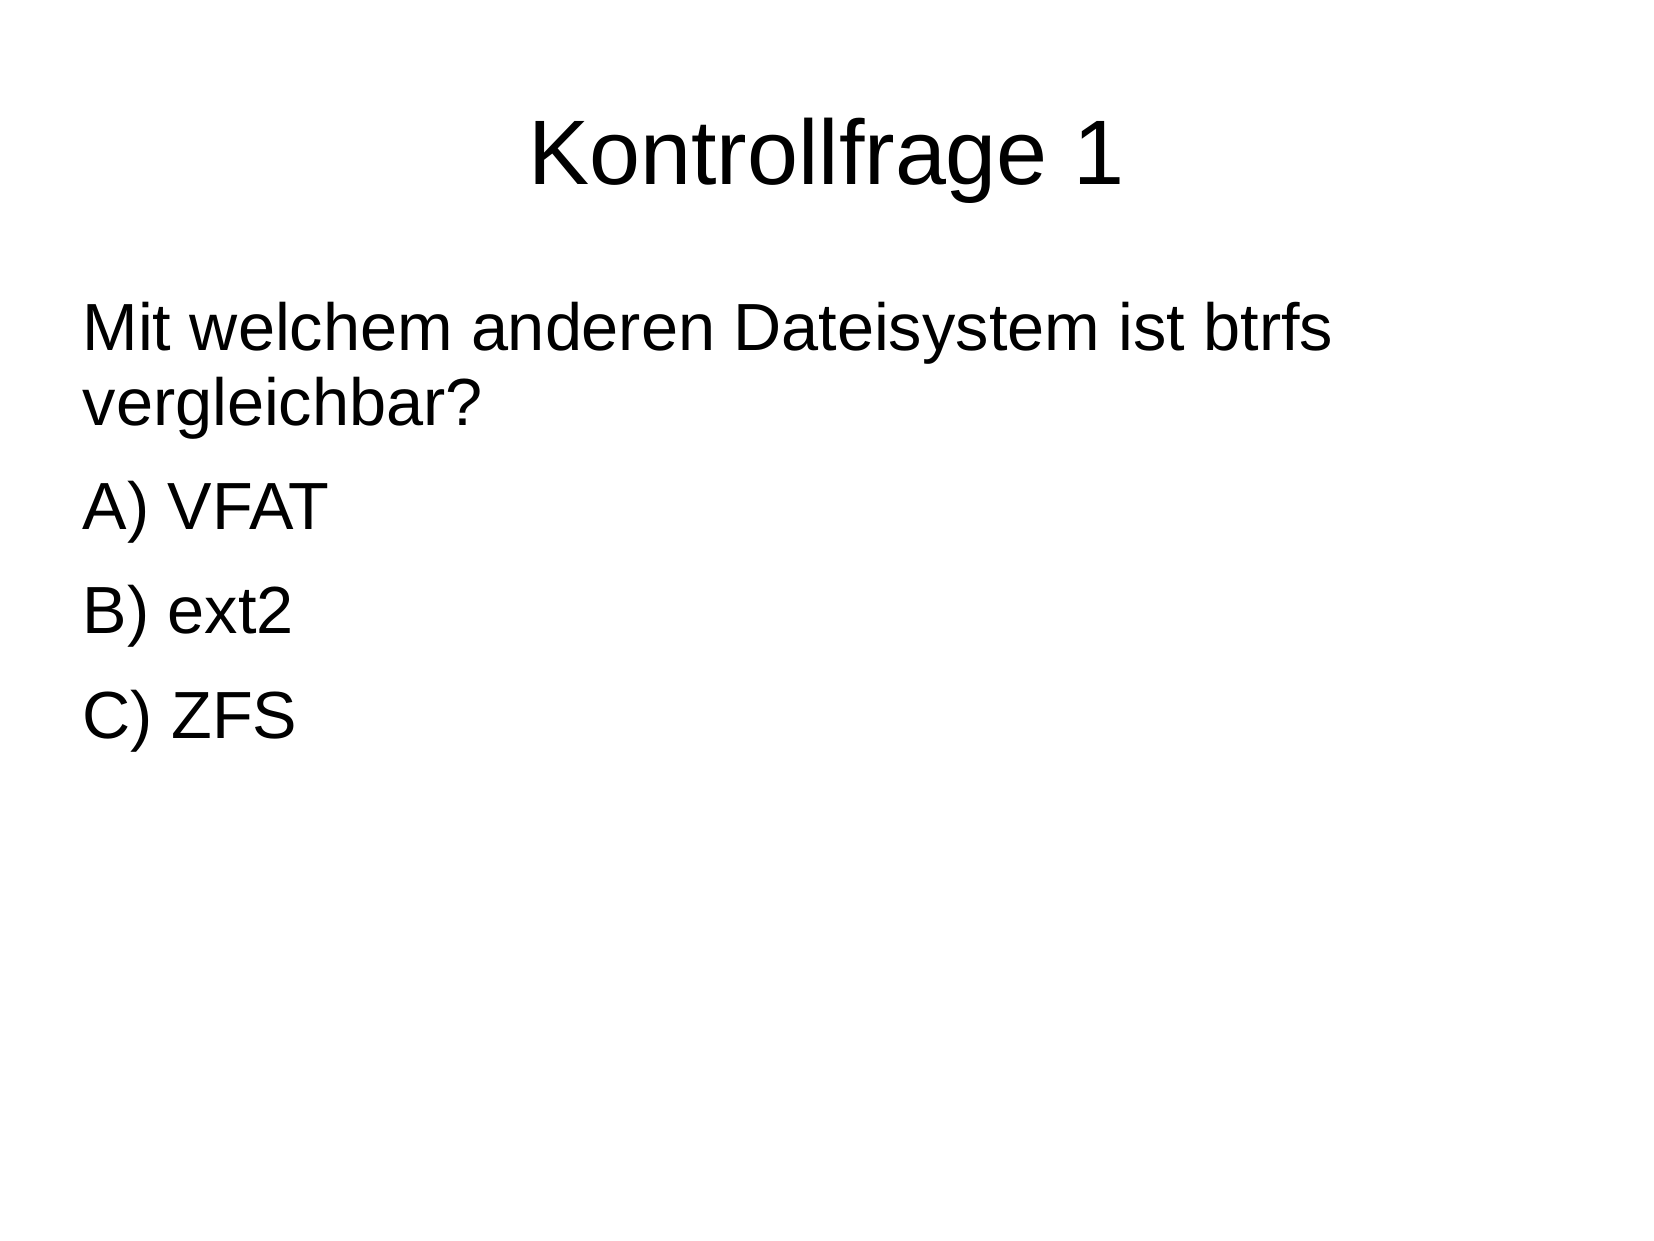

# Kontrollfrage 1
Mit welchem anderen Dateisystem ist btrfs vergleichbar?
A) VFAT
B) ext2
C) ZFS